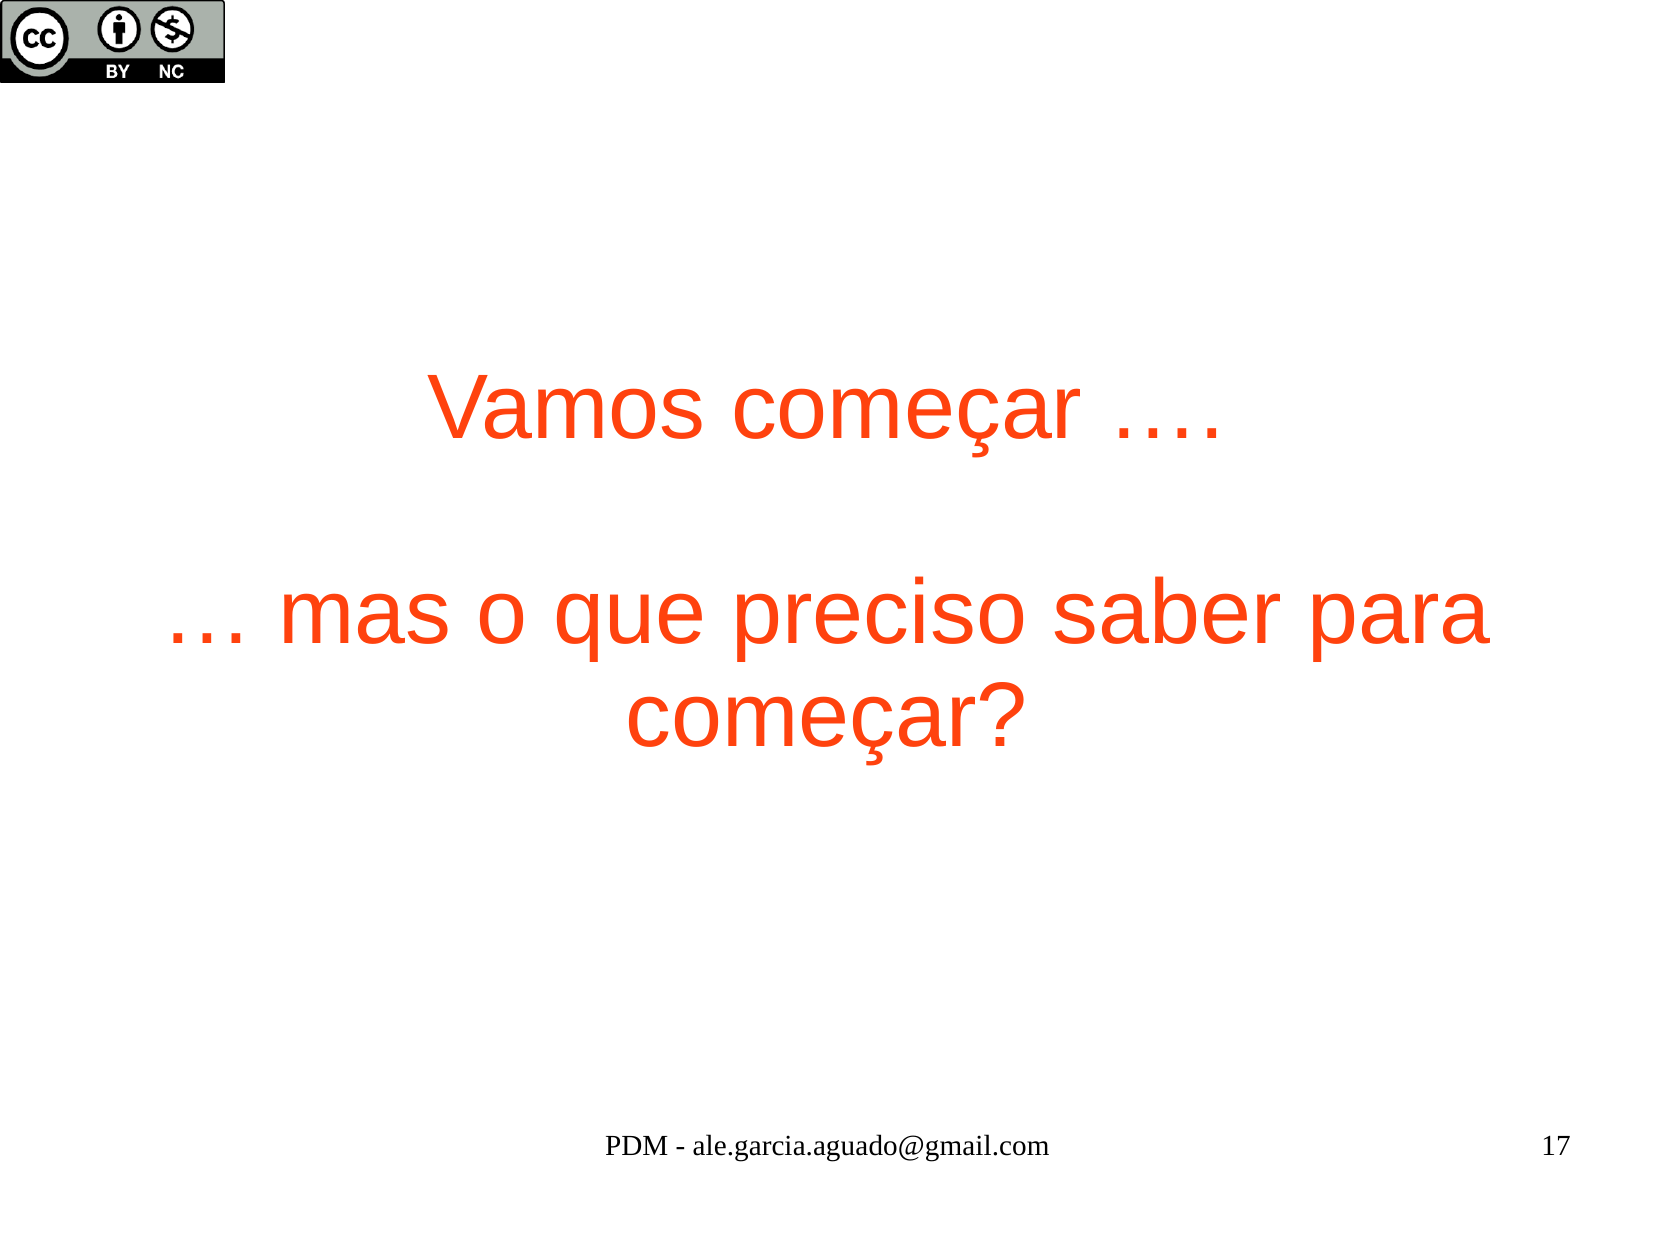

# Vamos começar …. … mas o que preciso saber para começar?
PDM - ale.garcia.aguado@gmail.com
17